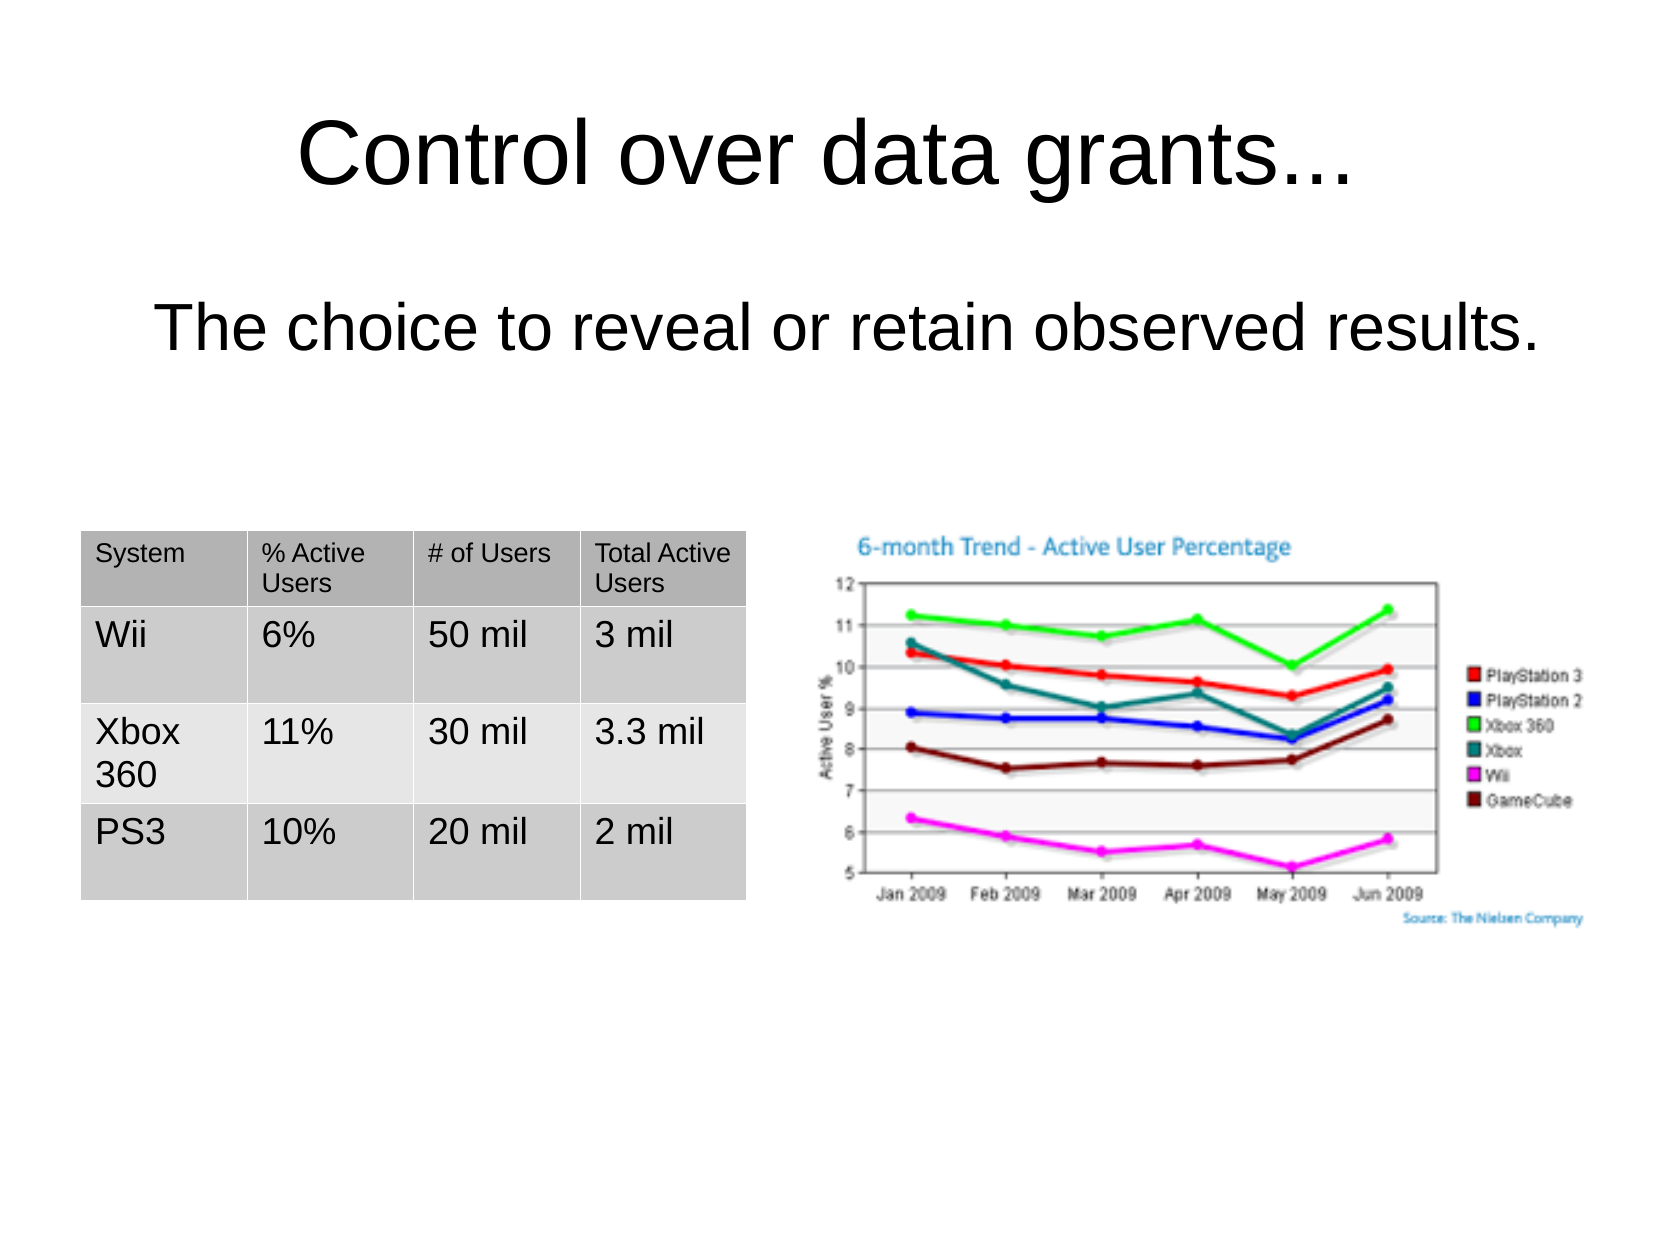

# Control over data grants...
The choice to reveal or retain observed results.
| System | % Active Users | # of Users | Total Active Users |
| --- | --- | --- | --- |
| Wii | 6% | 50 mil | 3 mil |
| Xbox 360 | 11% | 30 mil | 3.3 mil |
| PS3 | 10% | 20 mil | 2 mil |